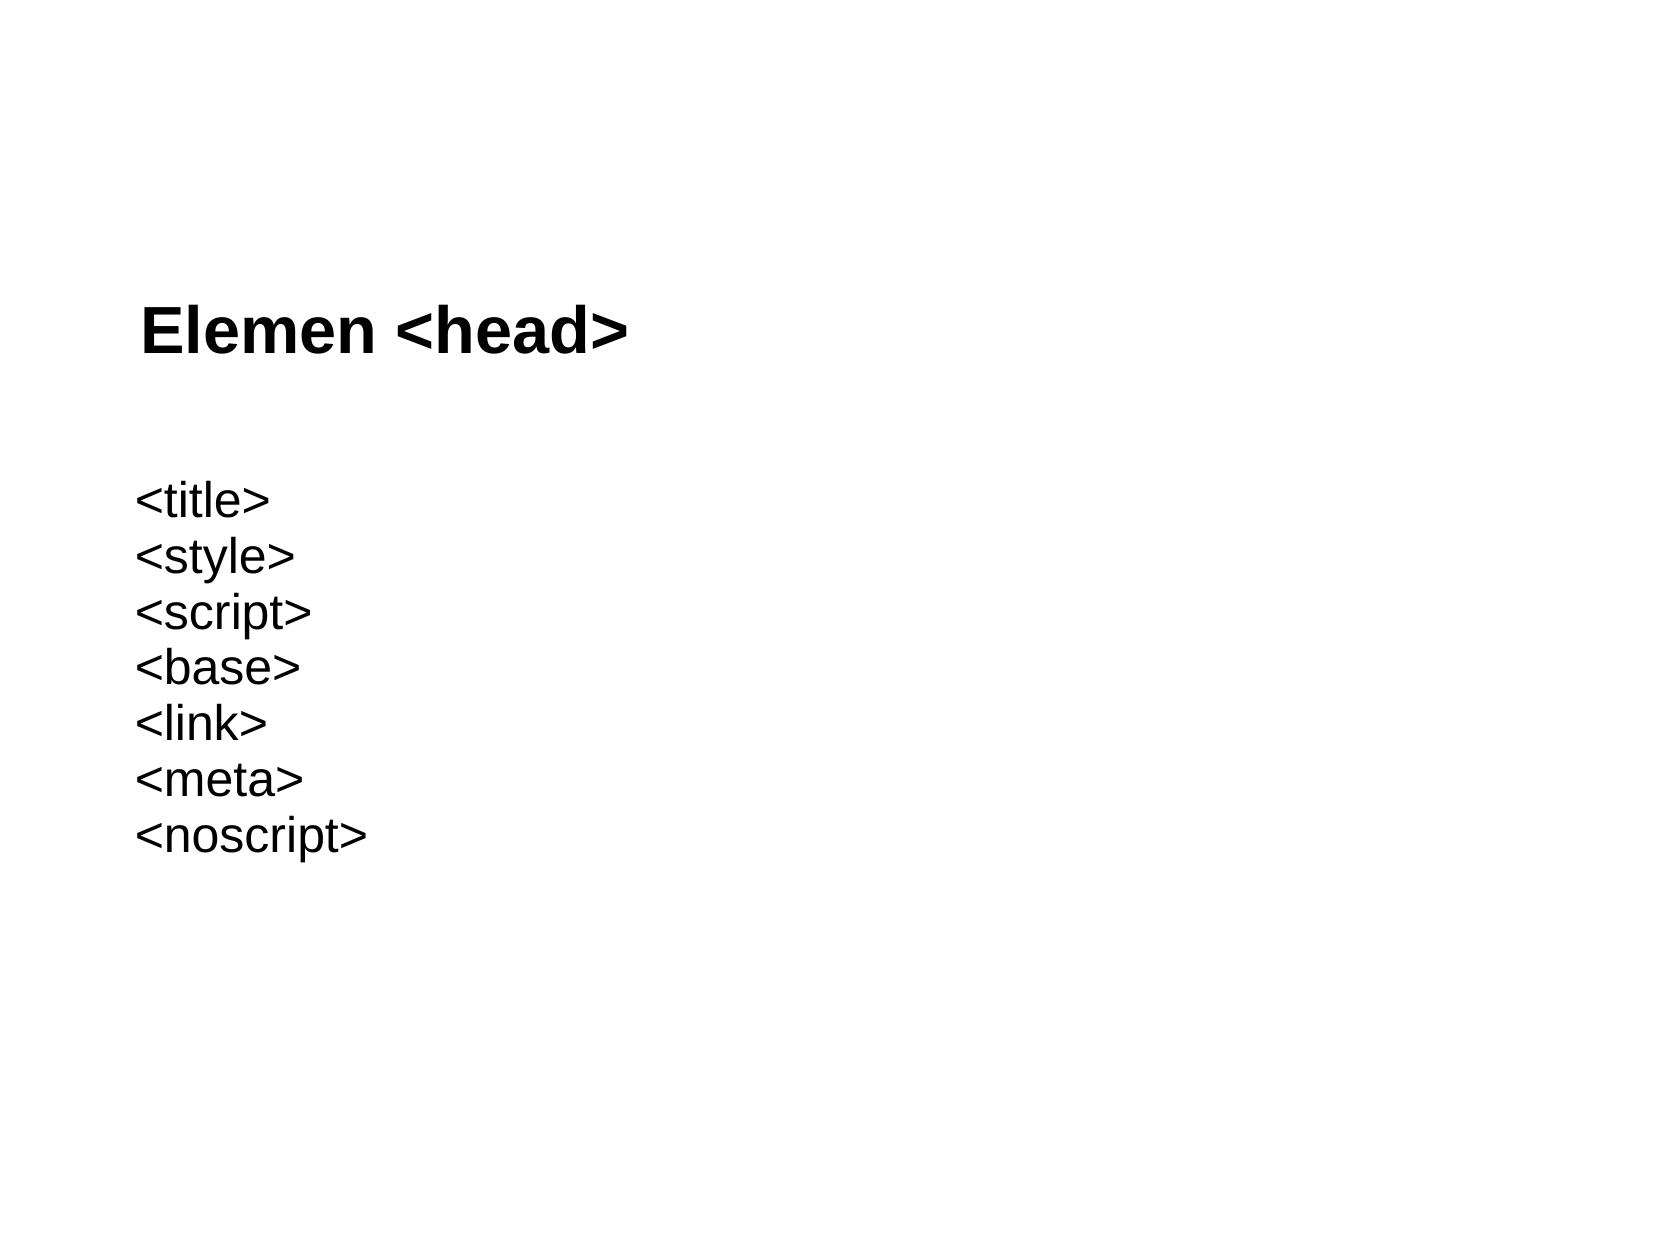

Elemen <head>
<title>
<style>
<script>
<base>
<link>
<meta>
<noscript>